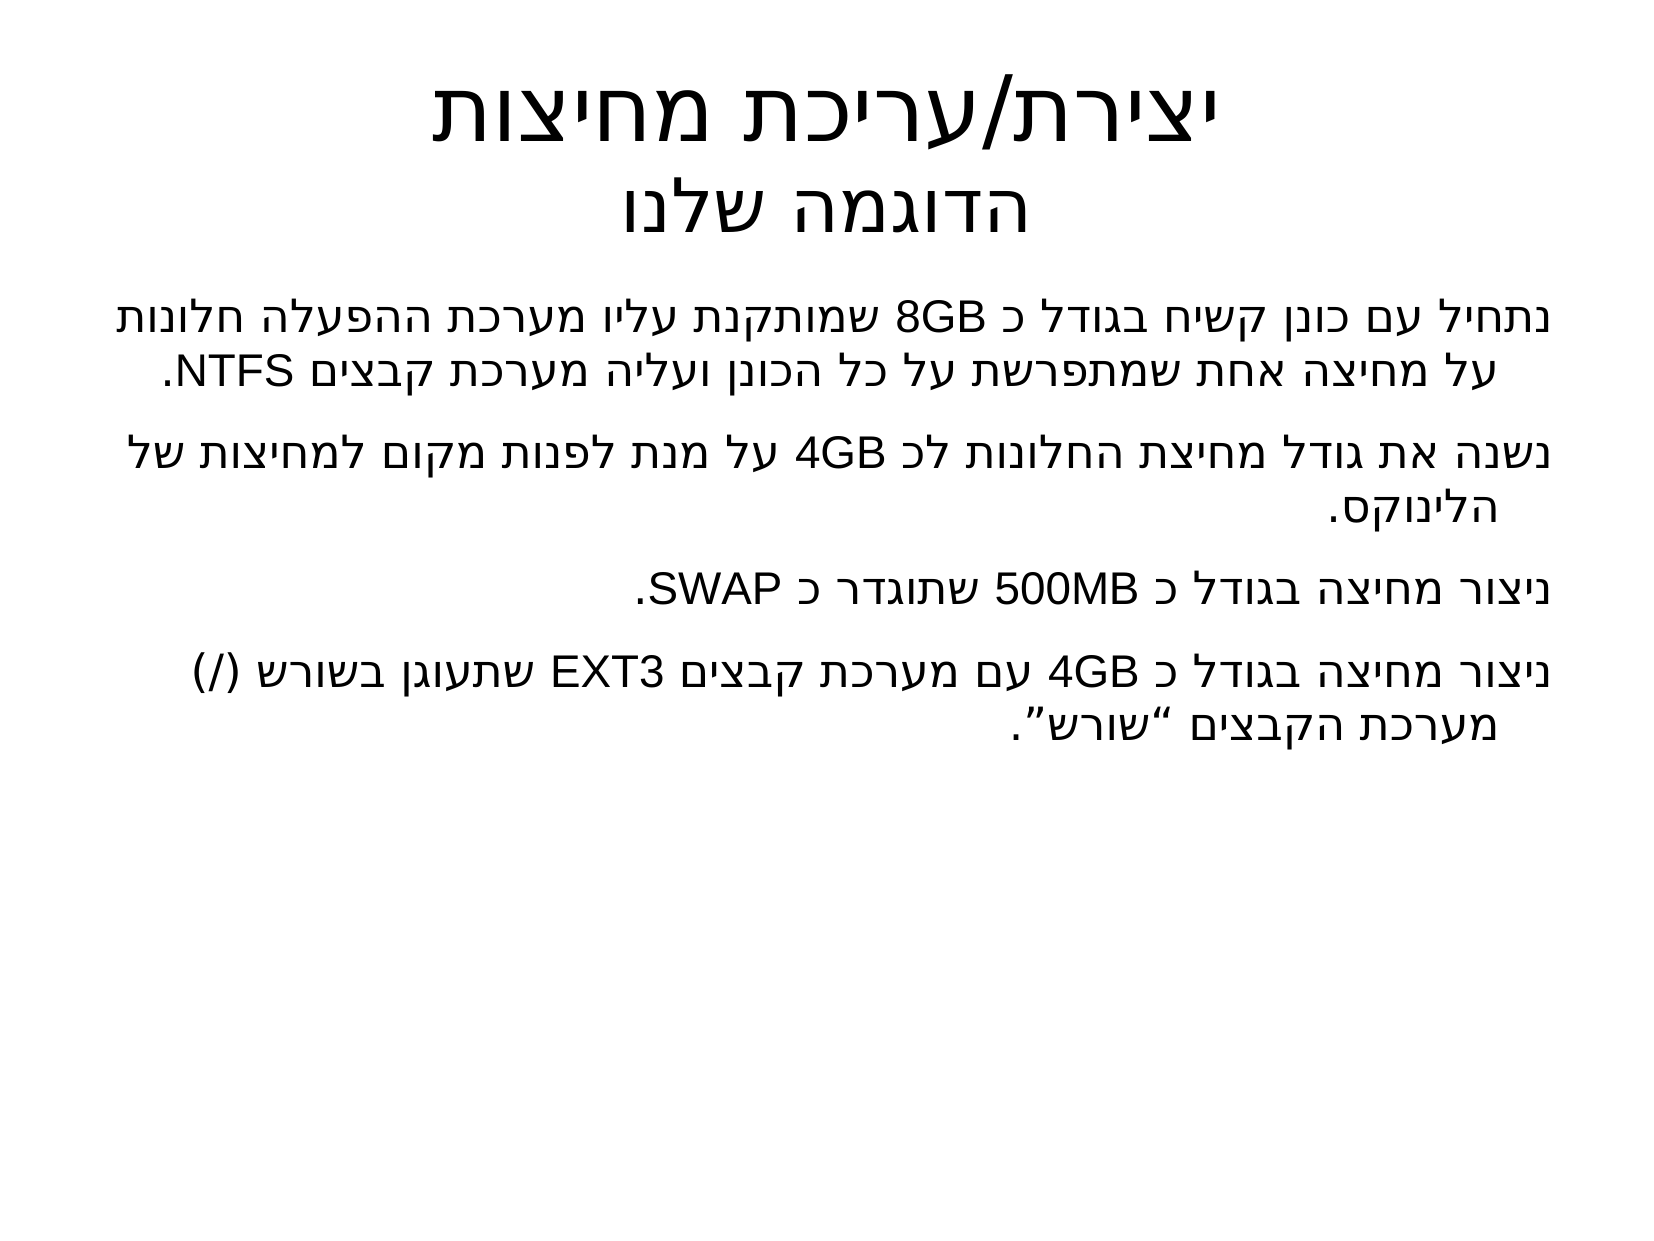

# יצירת/עריכת מחיצות הדוגמה שלנו
נתחיל עם כונן קשיח בגודל כ 8GB שמותקנת עליו מערכת ההפעלה חלונות על מחיצה אחת שמתפרשת על כל הכונן ועליה מערכת קבצים NTFS.
נשנה את גודל מחיצת החלונות לכ 4GB על מנת לפנות מקום למחיצות של הלינוקס.
ניצור מחיצה בגודל כ 500MB שתוגדר כ SWAP.
ניצור מחיצה בגודל כ 4GB עם מערכת קבצים EXT3 שתעוגן בשורש (/) מערכת הקבצים “שורש”.